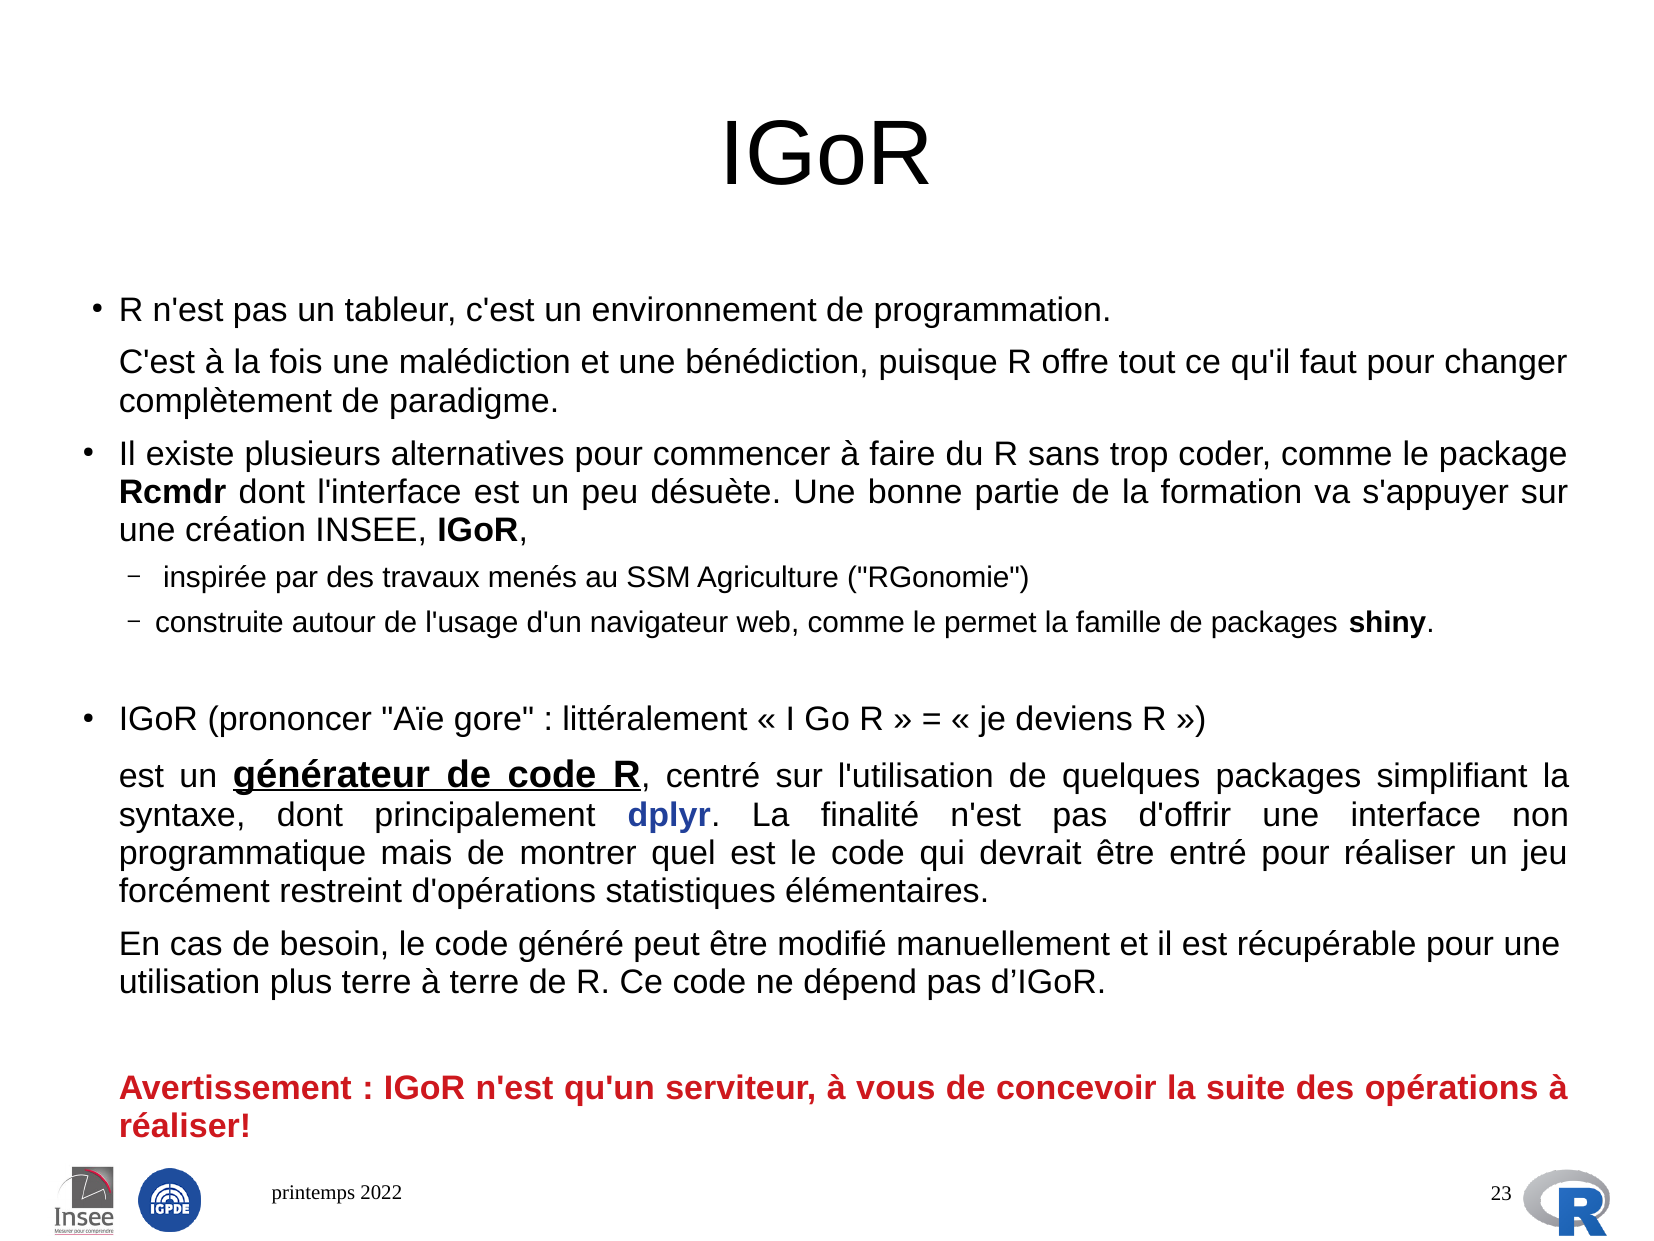

# IGoR
R n'est pas un tableur, c'est un environnement de programmation.
C'est à la fois une malédiction et une bénédiction, puisque R offre tout ce qu'il faut pour changer complètement de paradigme.
Il existe plusieurs alternatives pour commencer à faire du R sans trop coder, comme le package Rcmdr dont l'interface est un peu désuète. Une bonne partie de la formation va s'appuyer sur une création INSEE, IGoR,
 inspirée par des travaux menés au SSM Agriculture ("RGonomie")
construite autour de l'usage d'un navigateur web, comme le permet la famille de packages shiny.
IGoR (prononcer "Aïe gore" : littéralement « I Go R » = « je deviens R »)
est un générateur de code R, centré sur l'utilisation de quelques packages simplifiant la syntaxe, dont principalement dplyr. La finalité n'est pas d'offrir une interface non programmatique mais de montrer quel est le code qui devrait être entré pour réaliser un jeu forcément restreint d'opérations statistiques élémentaires.
En cas de besoin, le code généré peut être modifié manuellement et il est récupérable pour une utilisation plus terre à terre de R. Ce code ne dépend pas d’IGoR.
Avertissement : IGoR n'est qu'un serviteur, à vous de concevoir la suite des opérations à réaliser!
printemps 2022
23